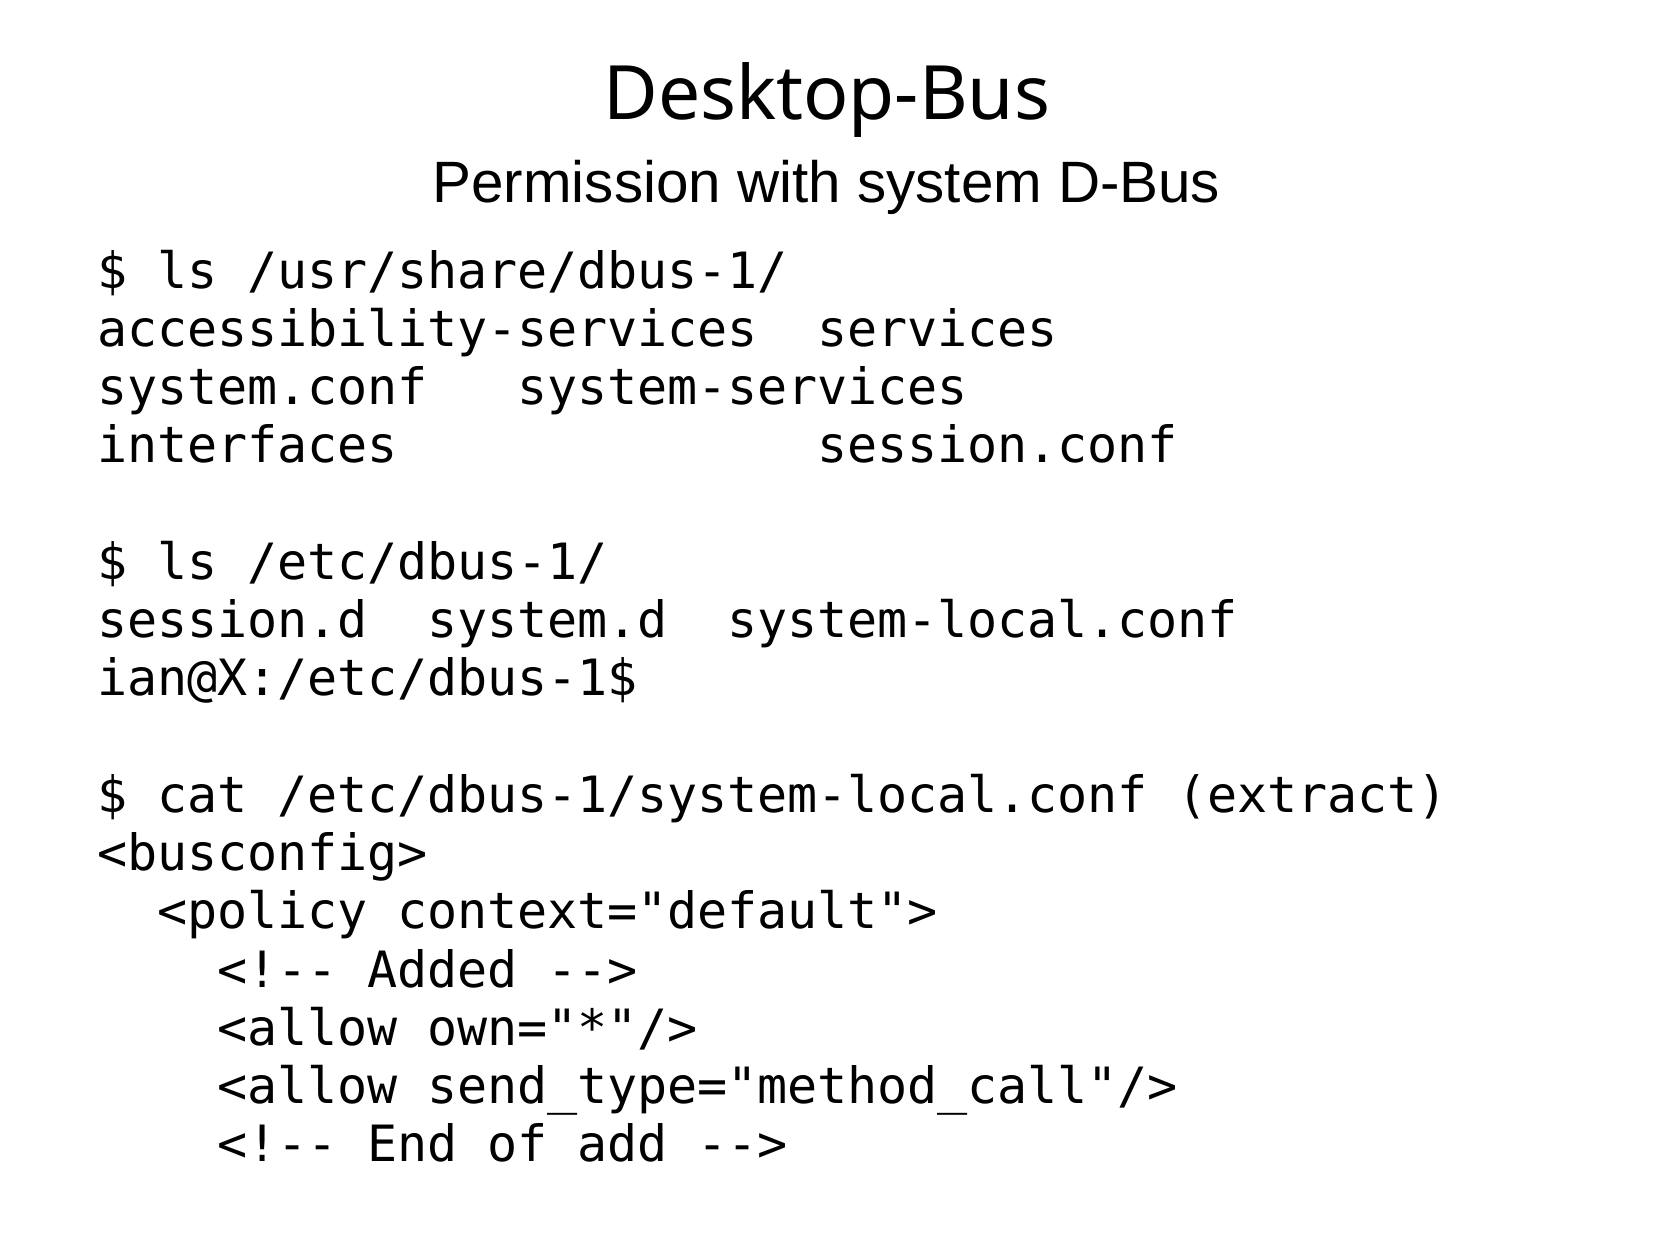

# Desktop-Bus
Permission with system D-Bus
$ ls /usr/share/dbus-1/
accessibility-services services system.conf system-services
interfaces session.conf
$ ls /etc/dbus-1/
session.d system.d system-local.conf
ian@X:/etc/dbus-1$
$ cat /etc/dbus-1/system-local.conf (extract)
<busconfig>
 <policy context="default">
 <!-- Added -->
 <allow own="*"/>
 <allow send_type="method_call"/>
 <!-- End of add -->